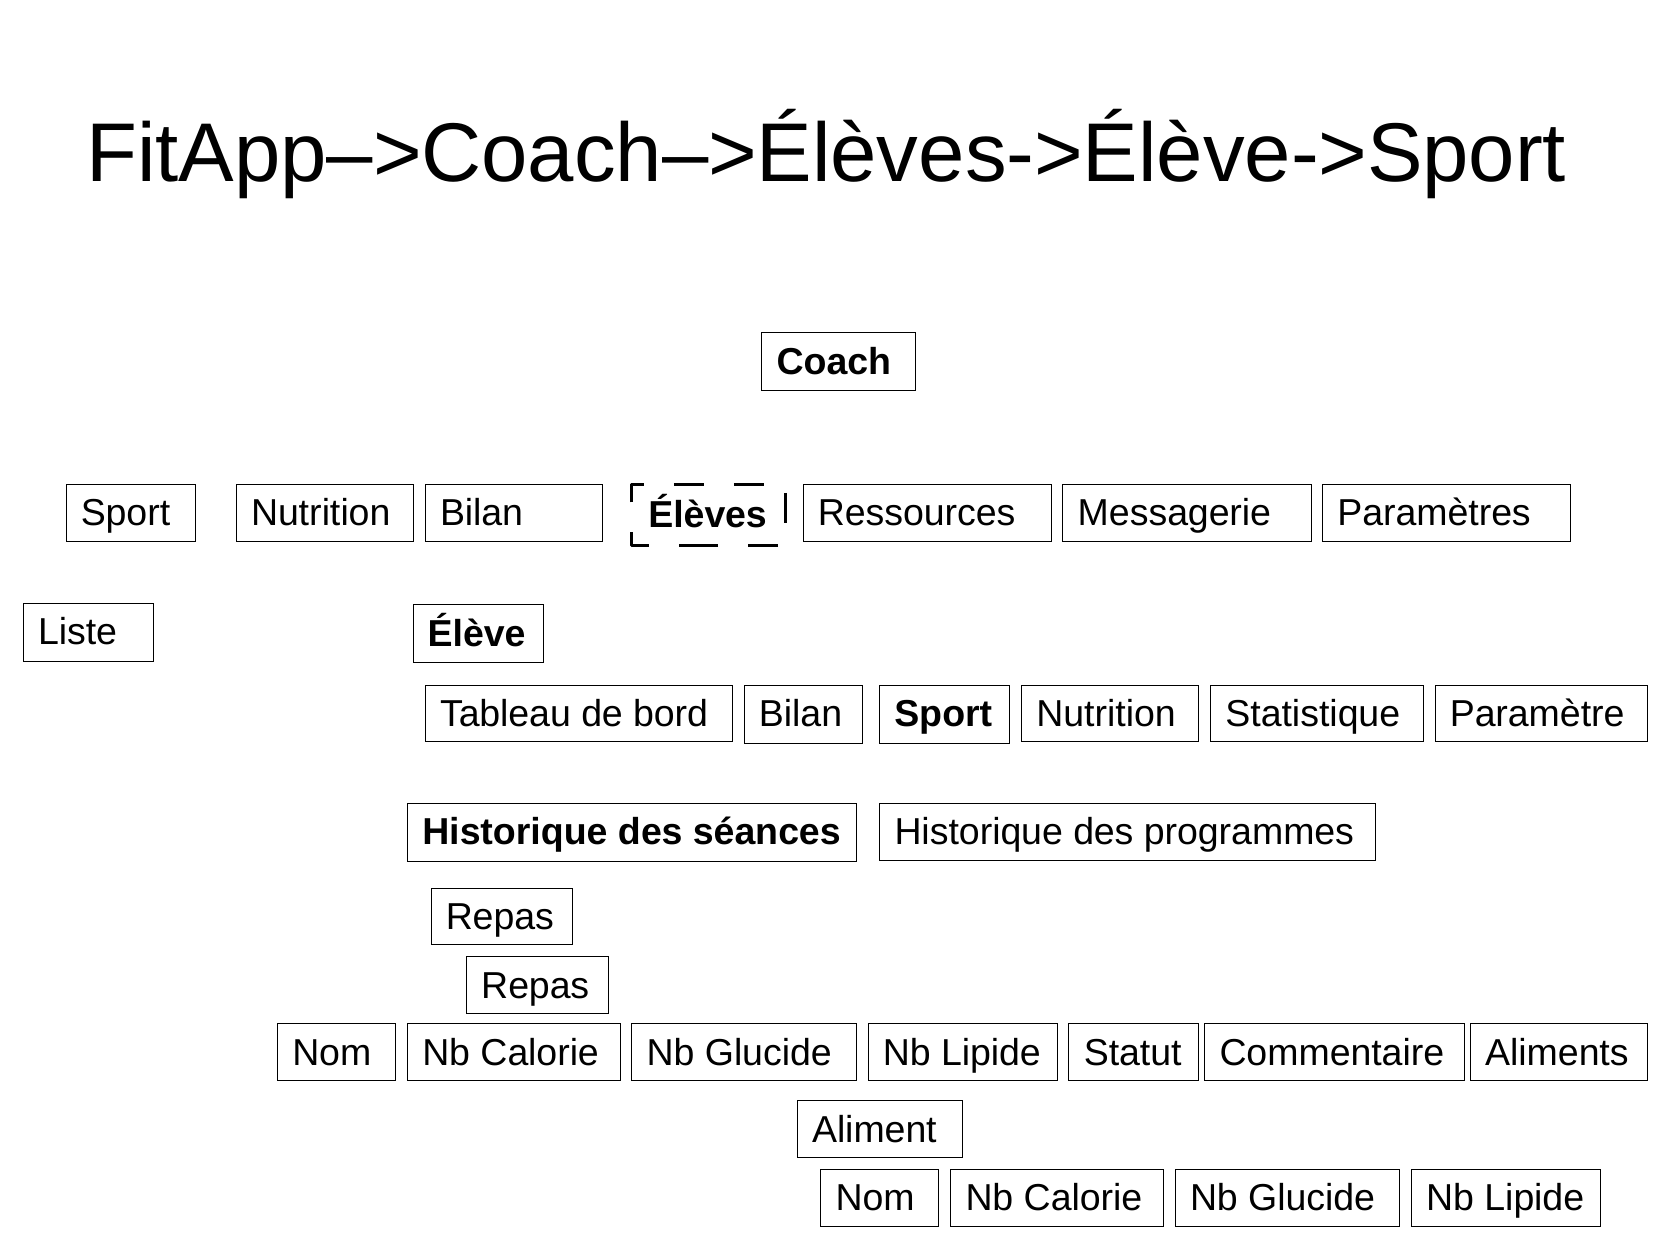

# FitApp–>Coach–>Élèves->Élève->Sport
Coach
Sport
Nutrition
Bilan
Ressources
Messagerie
Paramètres
Élèves
Liste
Élève
Tableau de bord
Bilan
Sport
Nutrition
Statistique
Paramètre
Historique des séances
Historique des programmes
Repas
Repas
Nom
Nb Calorie
Nb Glucide
Nb Lipide
Statut
Aliments
Commentaire
Aliment
Nom
Nb Calorie
Nb Glucide
Nb Lipide